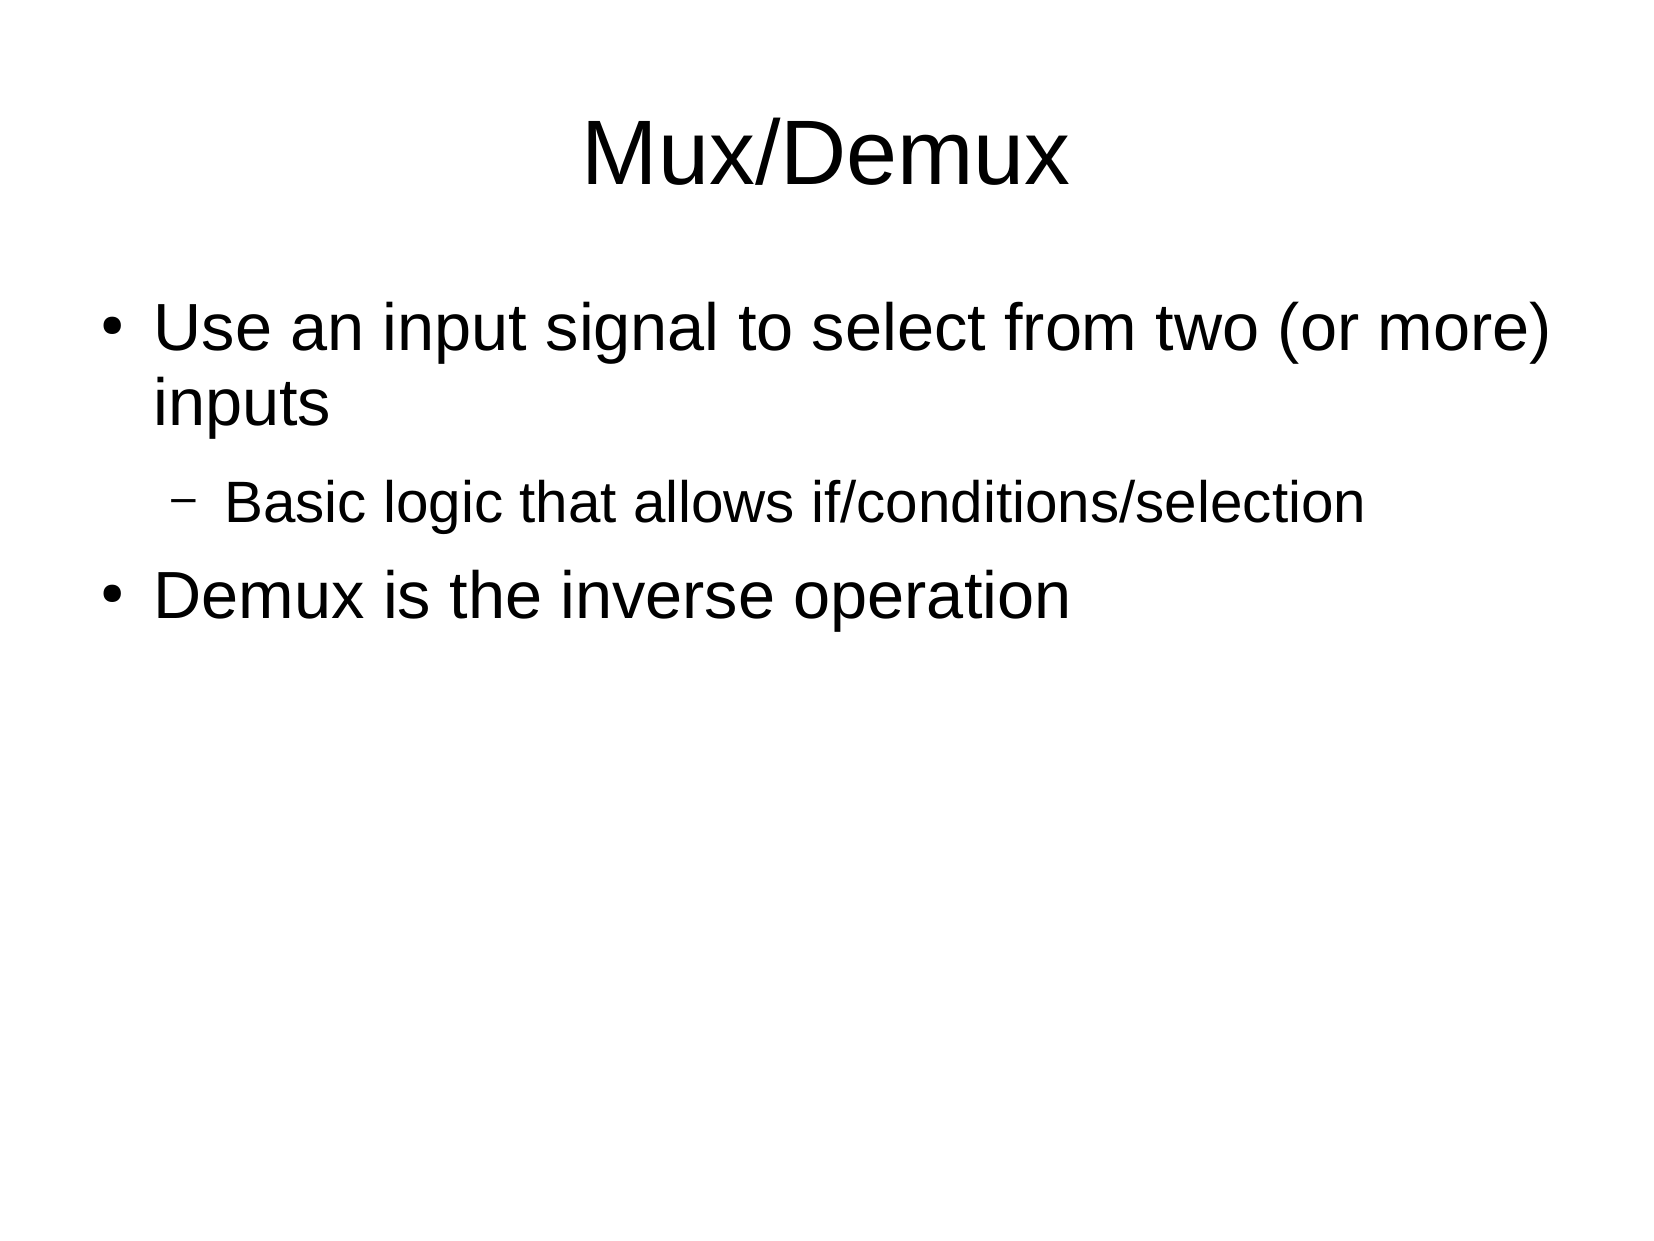

# Mux/Demux
Use an input signal to select from two (or more) inputs
Basic logic that allows if/conditions/selection
Demux is the inverse operation